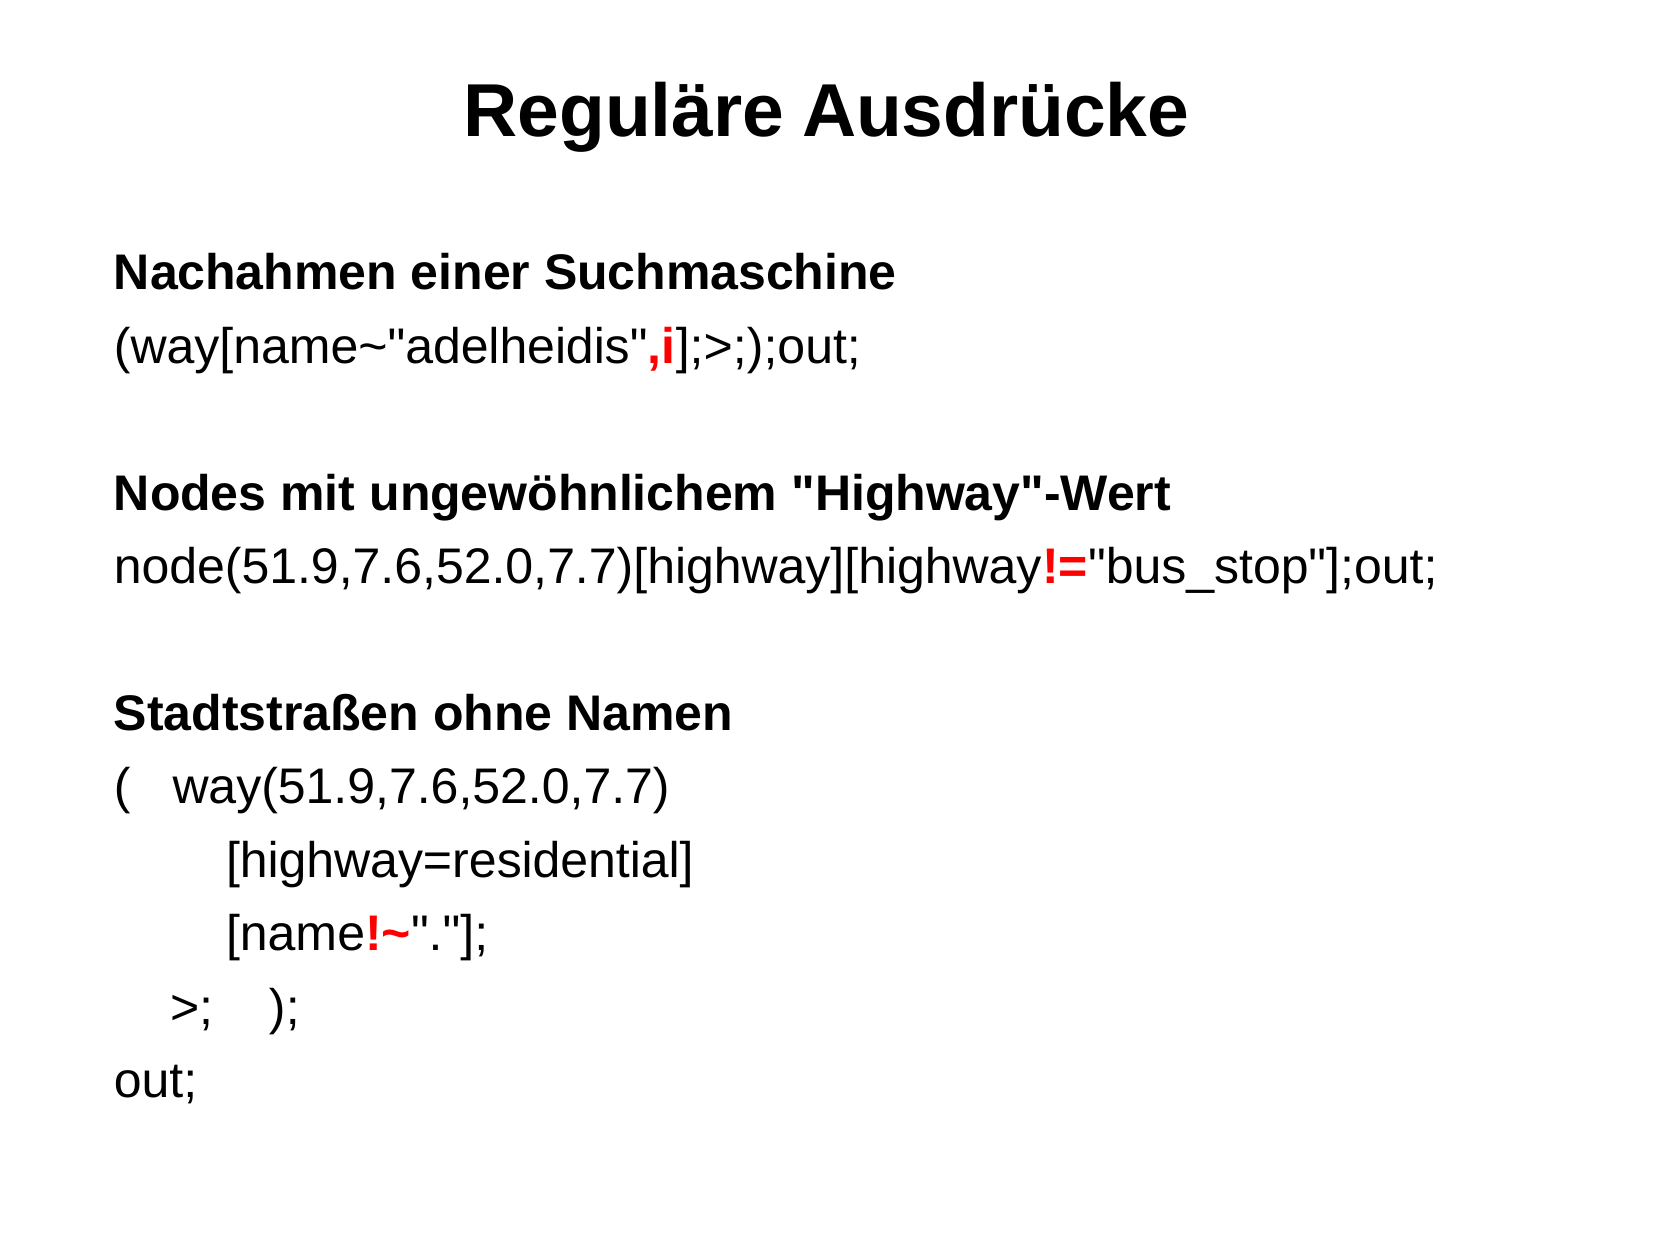

Reguläre Ausdrücke
Nachahmen einer Suchmaschine
(way[name~"adelheidis",i];>;);out;
Nodes mit ungewöhnlichem "Highway"-Wert
node(51.9,7.6,52.0,7.7)[highway][highway!="bus_stop"];out;
Stadtstraßen ohne Namen
( way(51.9,7.6,52.0,7.7)
 [highway=residential]
 [name!~"."];
 >; );
out;